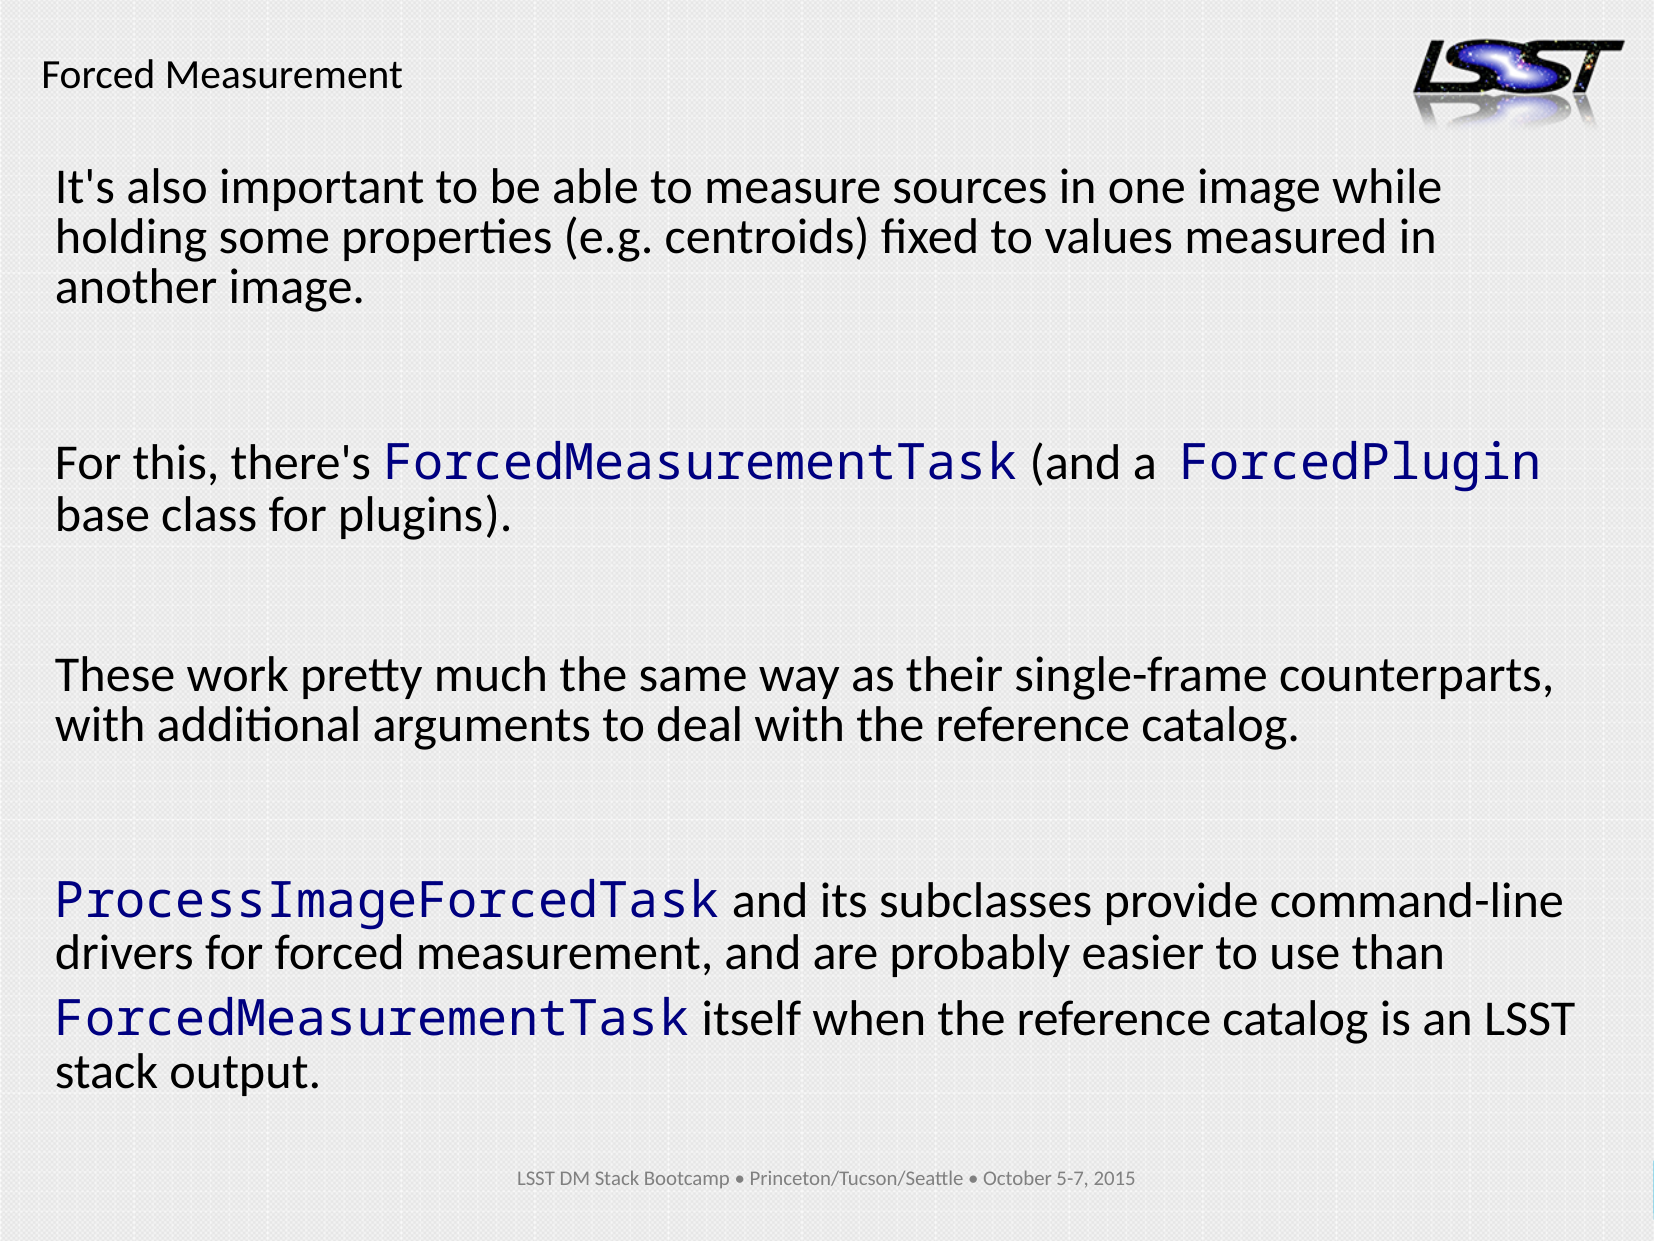

# Forced Measurement
It's also important to be able to measure sources in one image while holding some properties (e.g. centroids) fixed to values measured in another image.
For this, there's ForcedMeasurementTask (and a ForcedPlugin base class for plugins).
These work pretty much the same way as their single-frame counterparts, with additional arguments to deal with the reference catalog.
ProcessImageForcedTask and its subclasses provide command-line drivers for forced measurement, and are probably easier to use than ForcedMeasurementTask itself when the reference catalog is an LSST stack output.